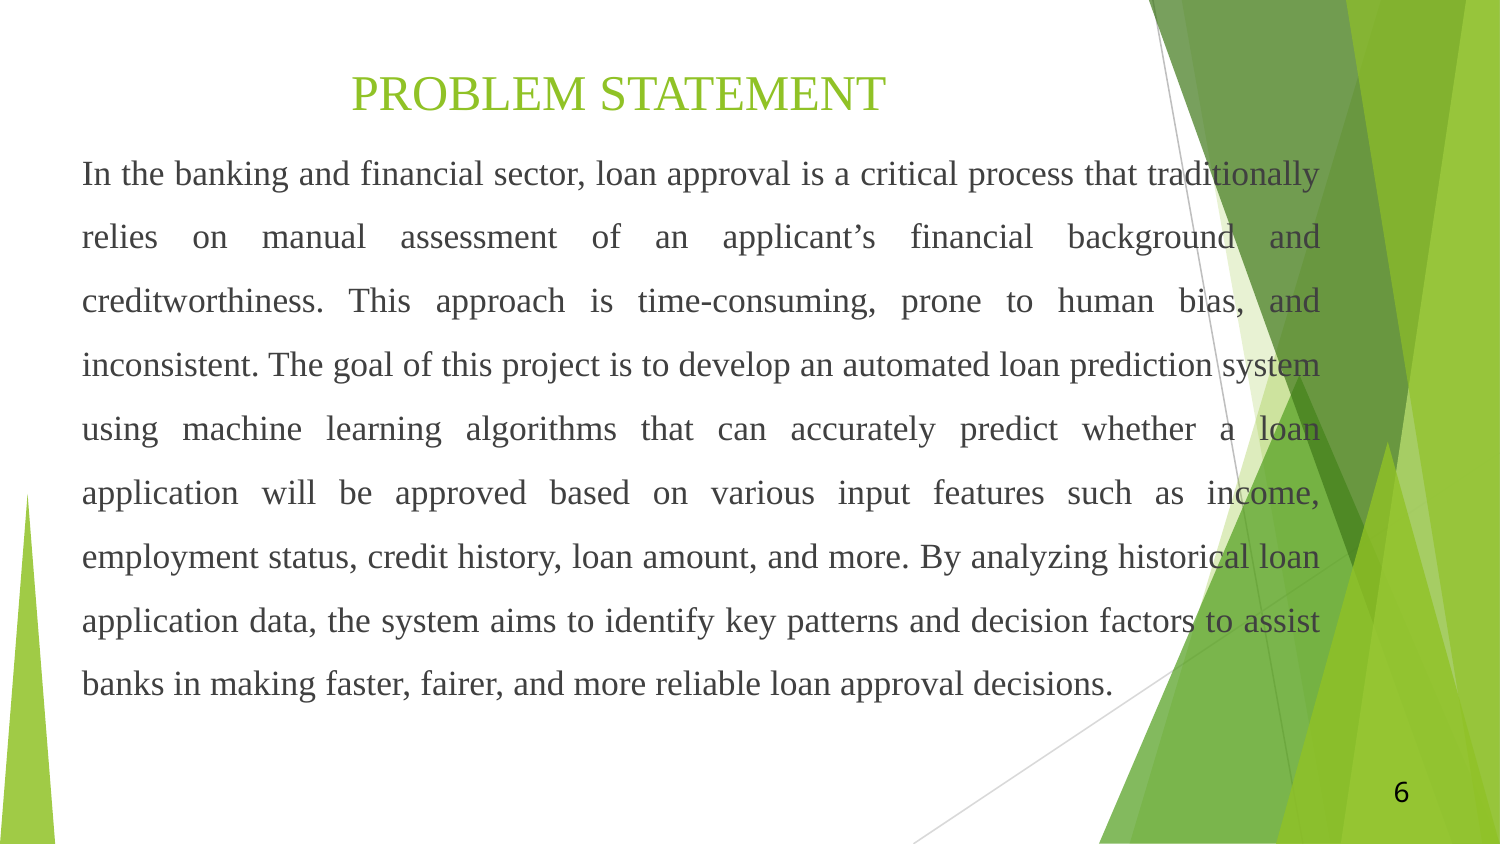

# PROBLEM STATEMENT
In the banking and financial sector, loan approval is a critical process that traditionally relies on manual assessment of an applicant’s financial background and creditworthiness. This approach is time-consuming, prone to human bias, and inconsistent. The goal of this project is to develop an automated loan prediction system using machine learning algorithms that can accurately predict whether a loan application will be approved based on various input features such as income, employment status, credit history, loan amount, and more. By analyzing historical loan application data, the system aims to identify key patterns and decision factors to assist banks in making faster, fairer, and more reliable loan approval decisions.